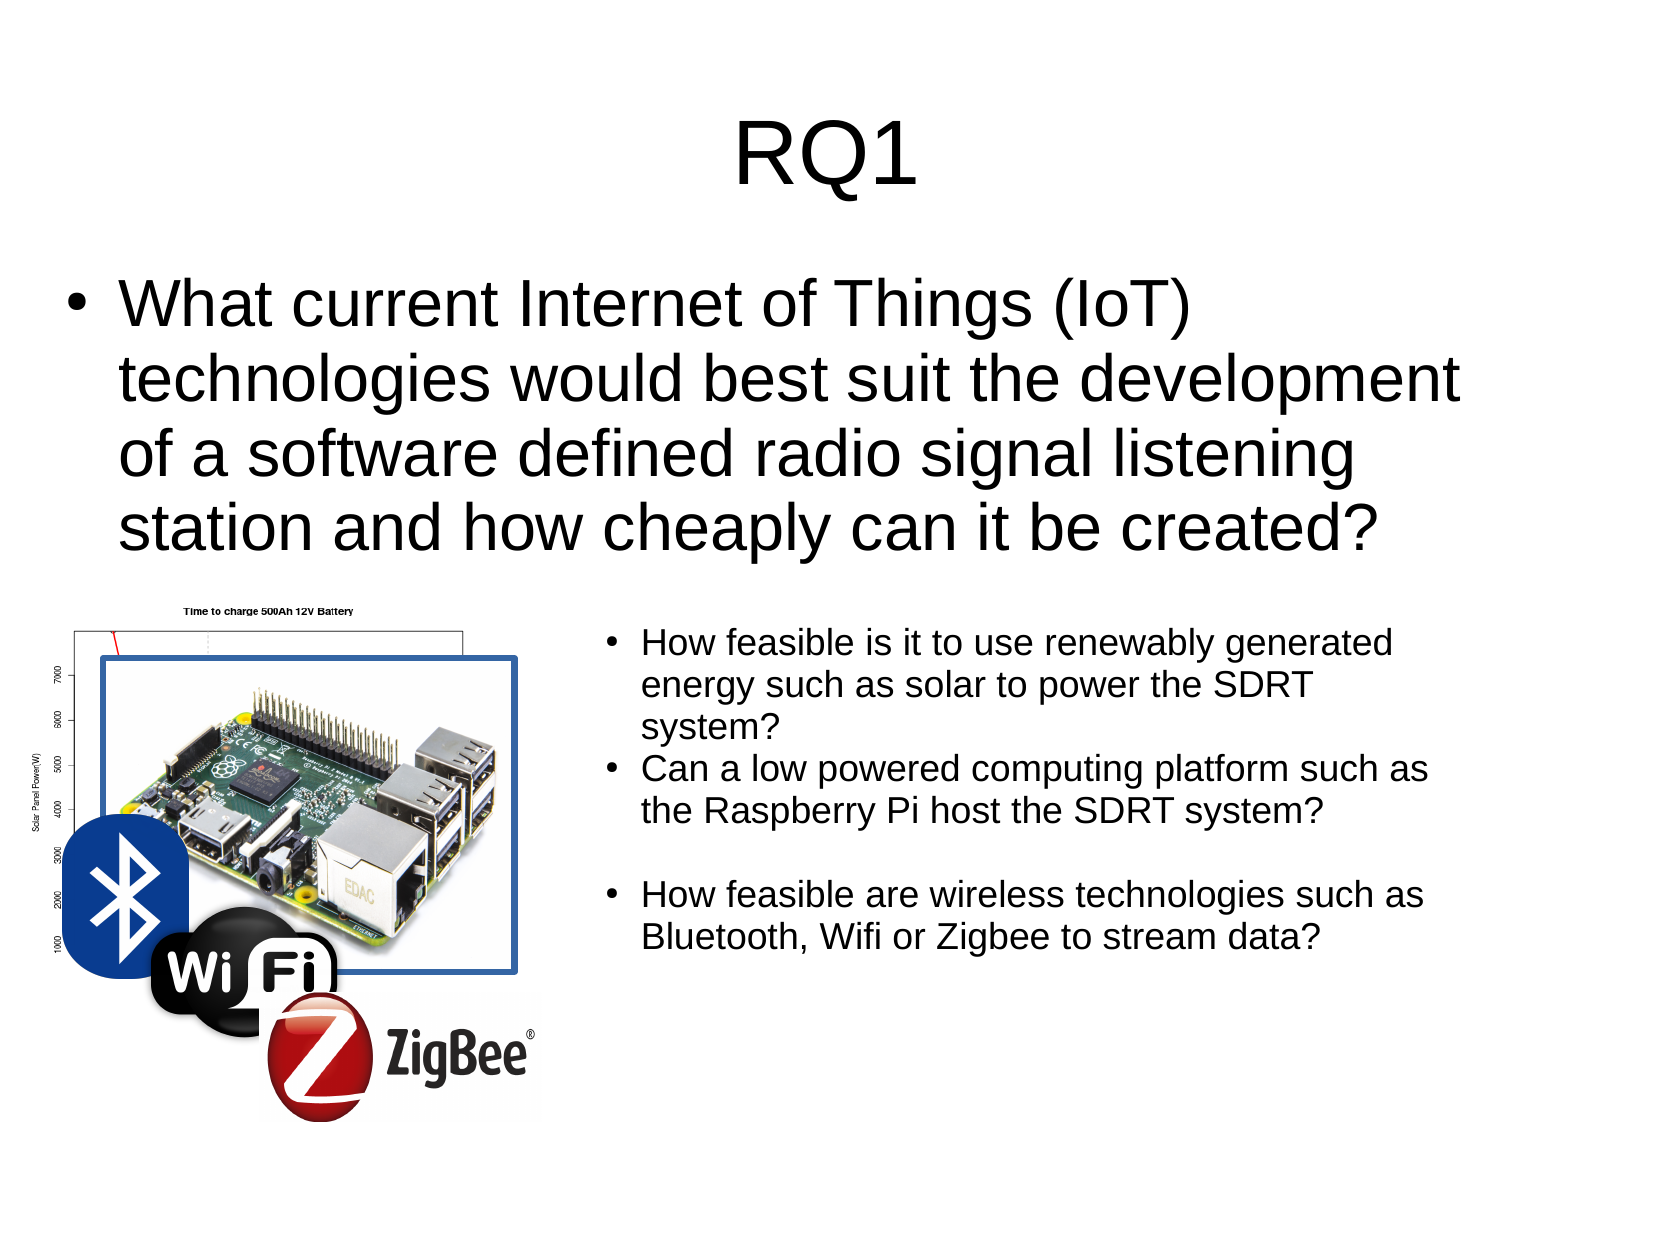

# RQ1
What current Internet of Things (IoT) technologies would best suit the development of a software defined radio signal listening station and how cheaply can it be created?
How feasible is it to use renewably generated energy such as solar to power the SDRT system?
Can a low powered computing platform such as the Raspberry Pi host the SDRT system?
How feasible are wireless technologies such as Bluetooth, Wifi or Zigbee to stream data?